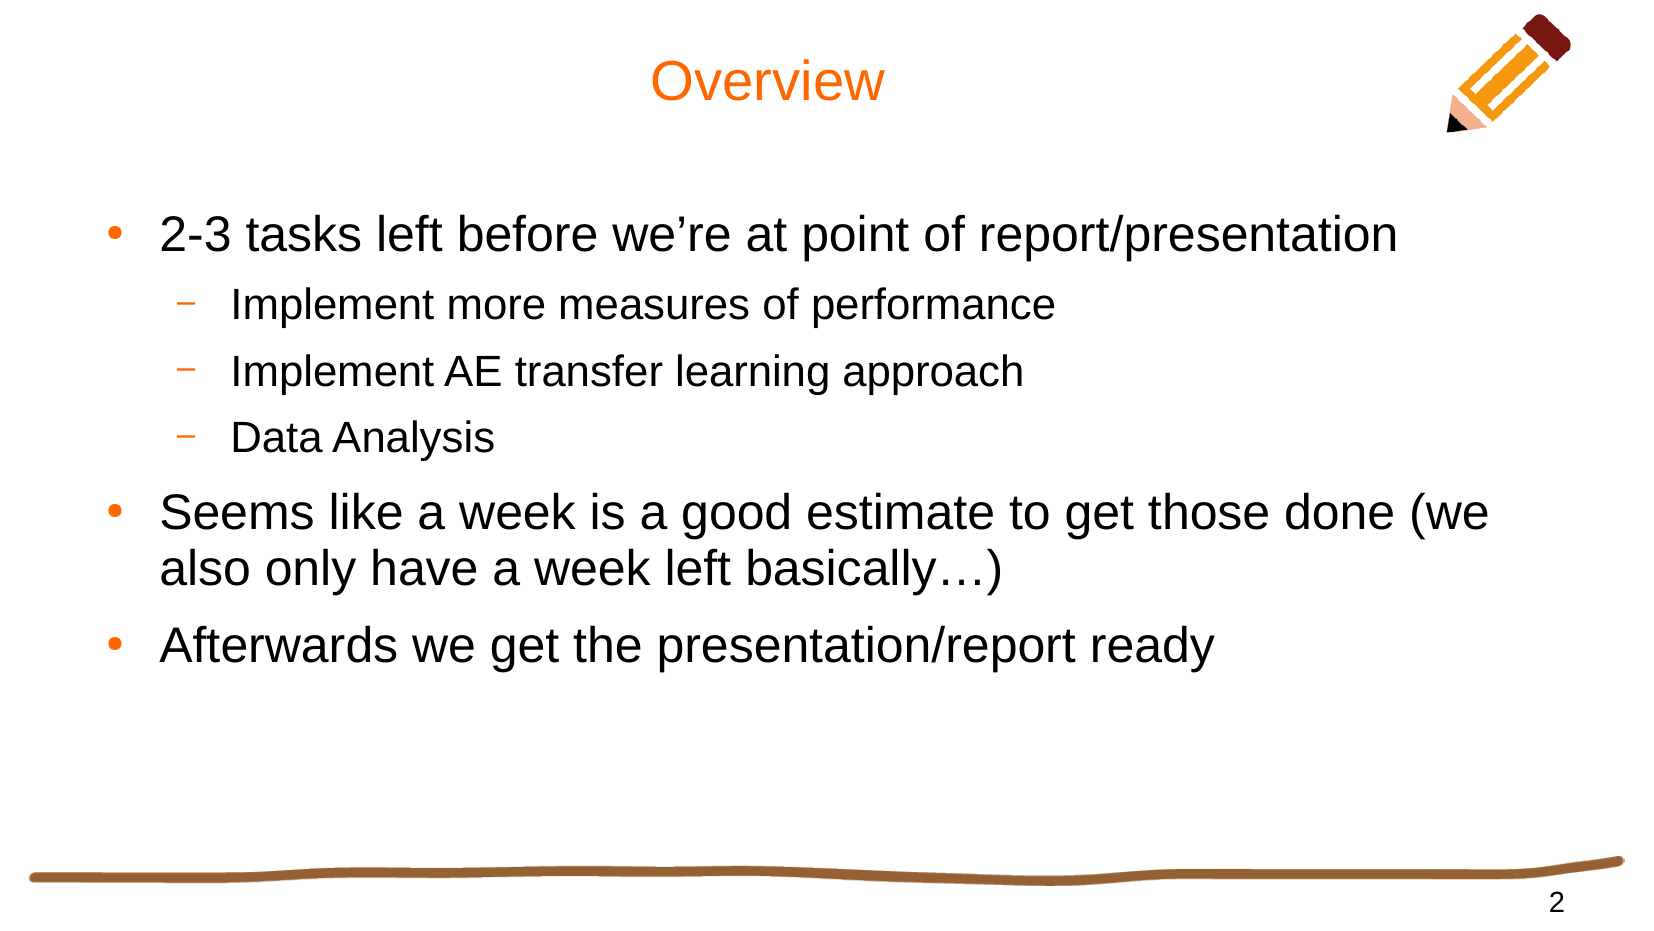

# Overview
2-3 tasks left before we’re at point of report/presentation
Implement more measures of performance
Implement AE transfer learning approach
Data Analysis
Seems like a week is a good estimate to get those done (we also only have a week left basically…)
Afterwards we get the presentation/report ready
2